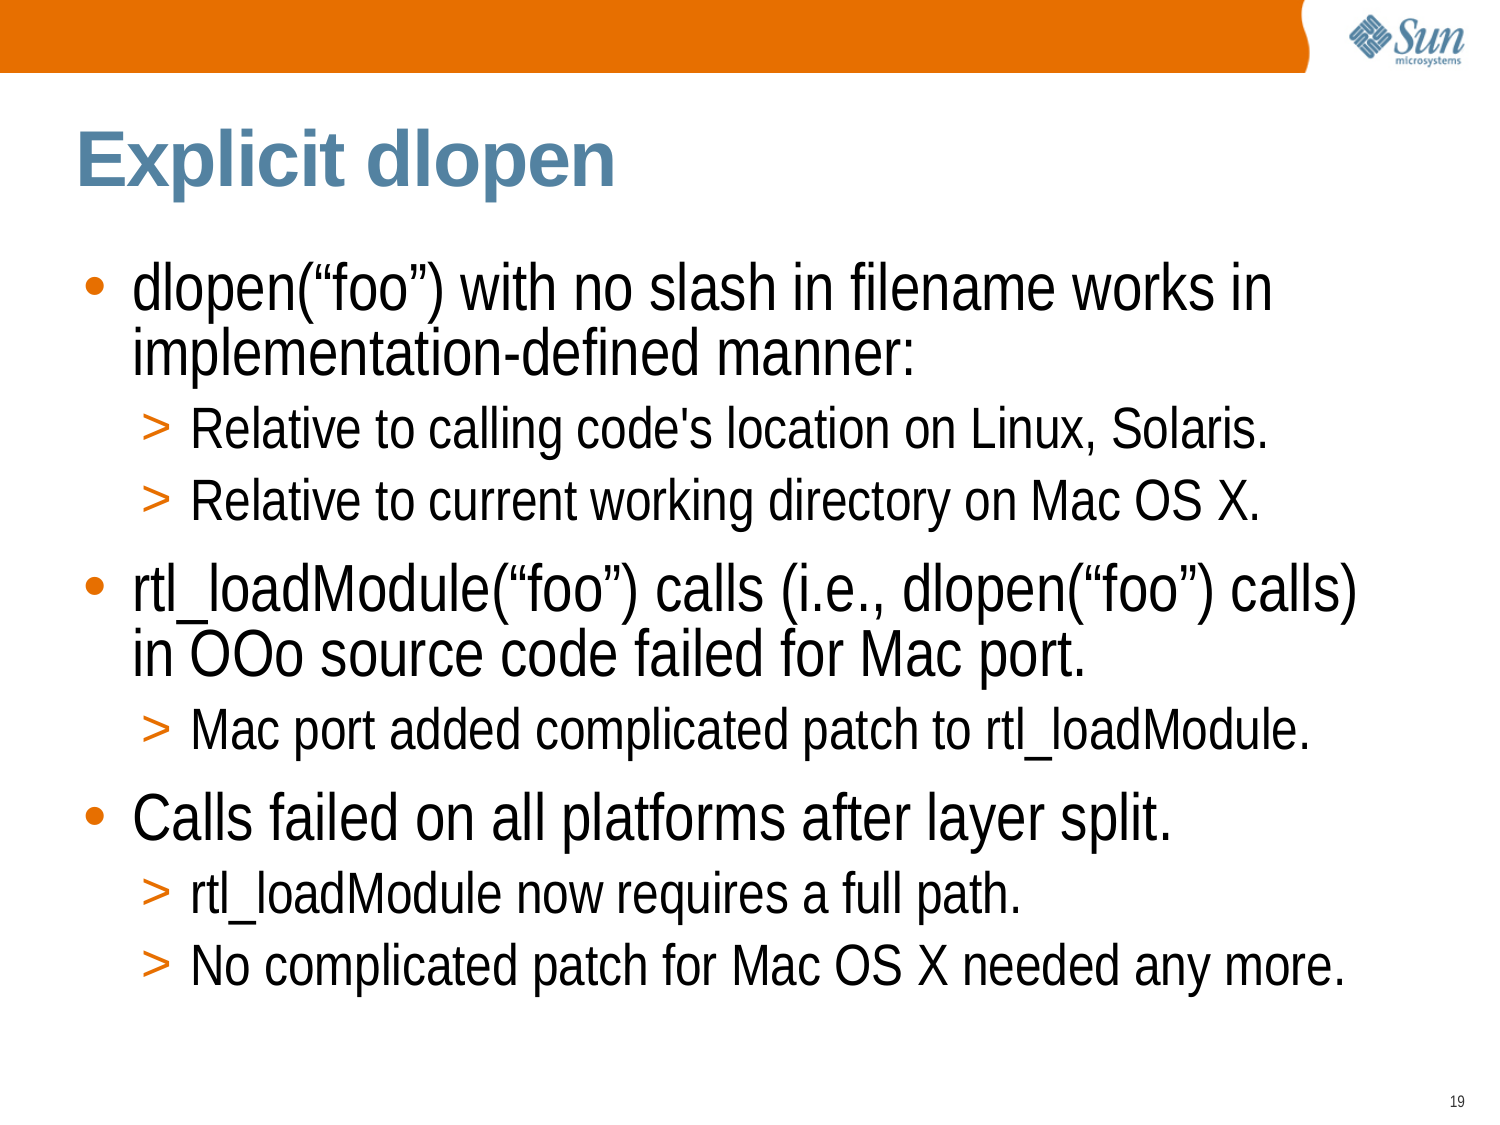

# Explicit dlopen
dlopen(“foo”) with no slash in filename works in implementation-defined manner:
Relative to calling code's location on Linux, Solaris.
Relative to current working directory on Mac OS X.
rtl_loadModule(“foo”) calls (i.e., dlopen(“foo”) calls) in OOo source code failed for Mac port.
Mac port added complicated patch to rtl_loadModule.
Calls failed on all platforms after layer split.
rtl_loadModule now requires a full path.
No complicated patch for Mac OS X needed any more.